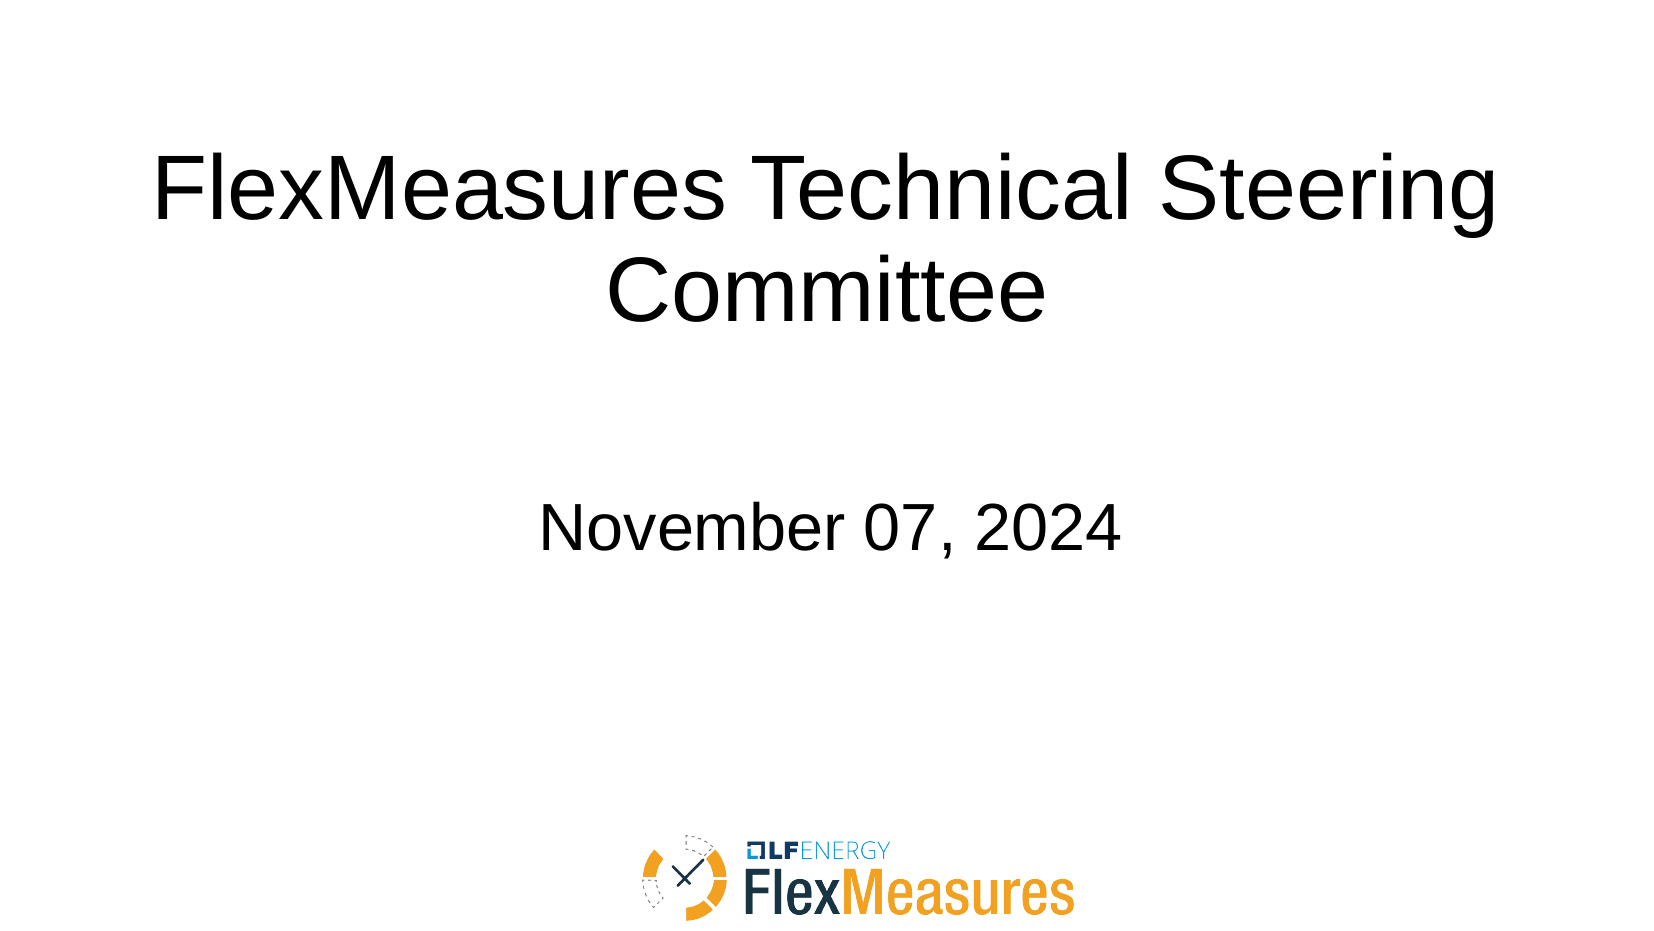

# FlexMeasures Technical Steering Committee
November 07, 2024